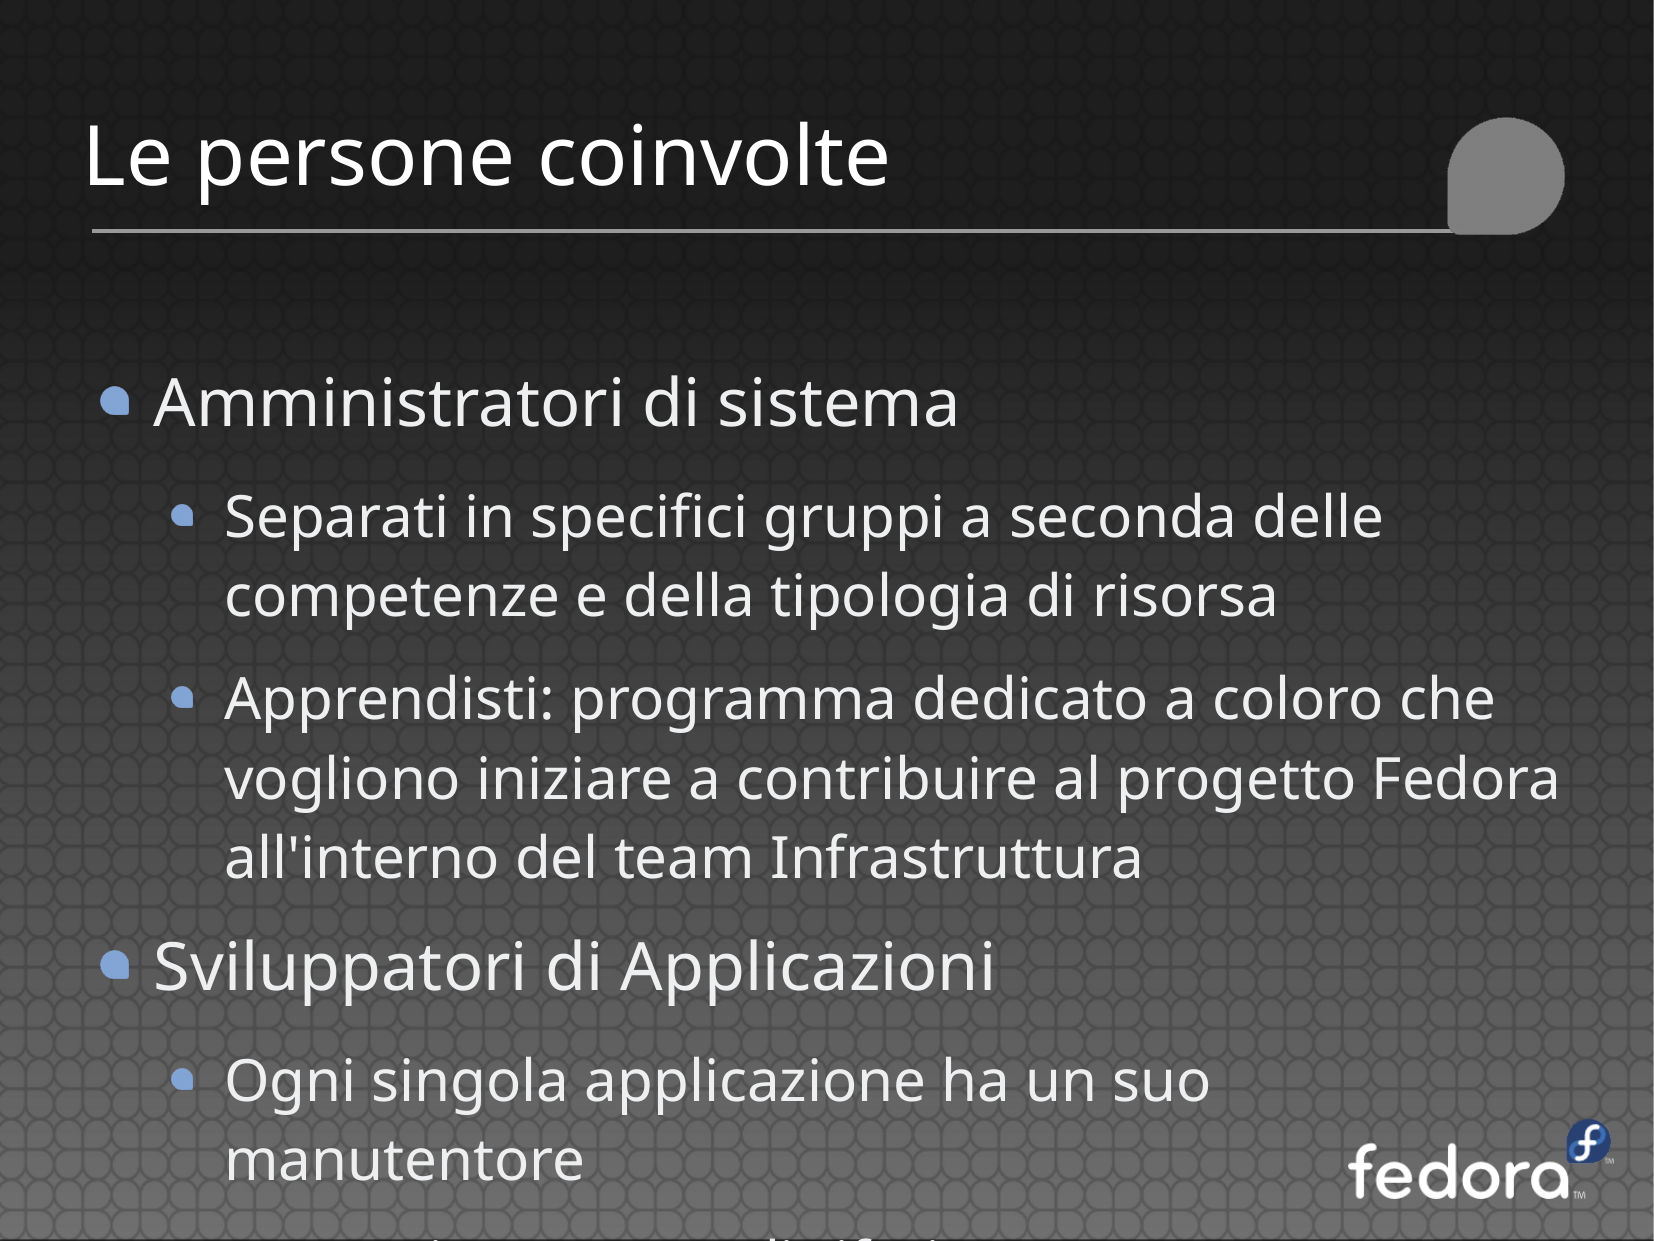

# Le persone coinvolte
Amministratori di sistema
Separati in specifici gruppi a seconda delle competenze e della tipologia di risorsa
Apprendisti: programma dedicato a coloro che vogliono iniziare a contribuire al progetto Fedora all'interno del team Infrastruttura
Sviluppatori di Applicazioni
Ogni singola applicazione ha un suo manutentore
Progetti Upstream di riferimento